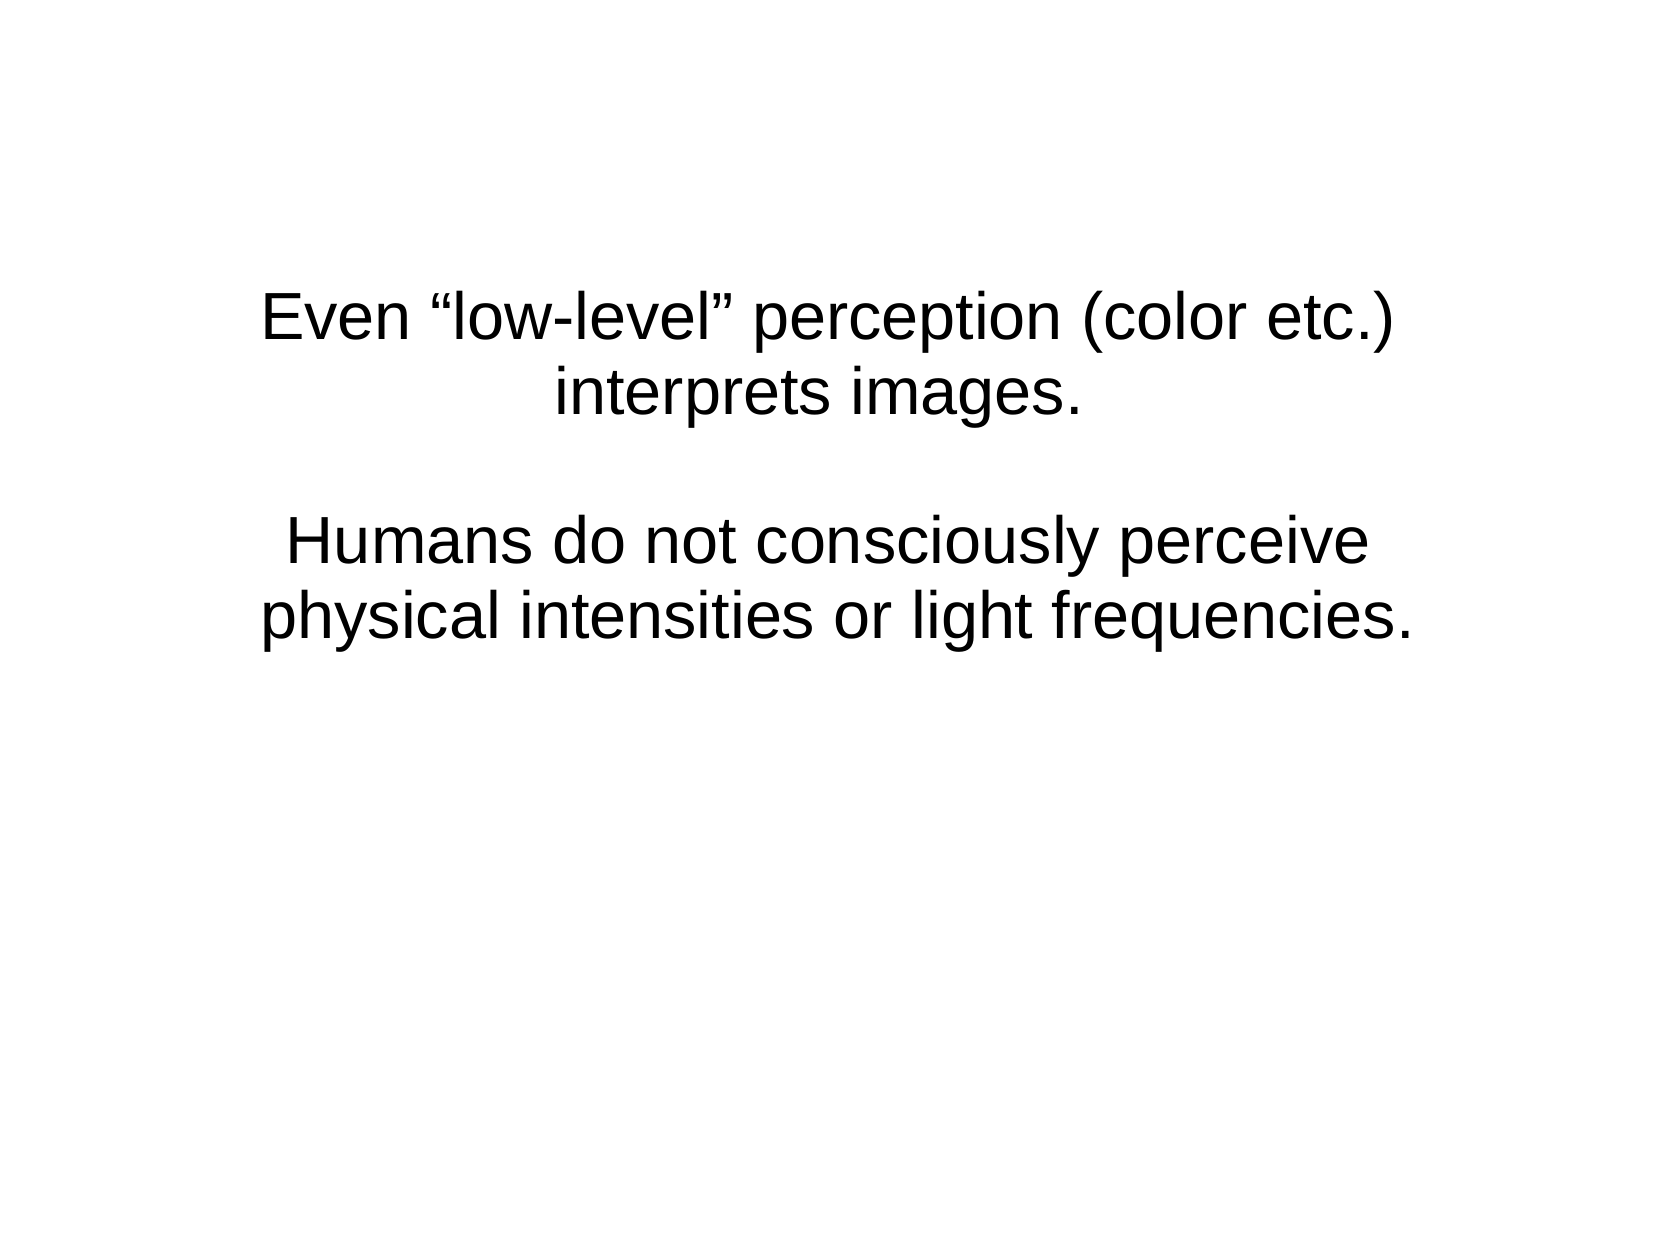

# Even “low-level” perception (color etc.) interprets images. Humans do not consciously perceive physical intensities or light frequencies.